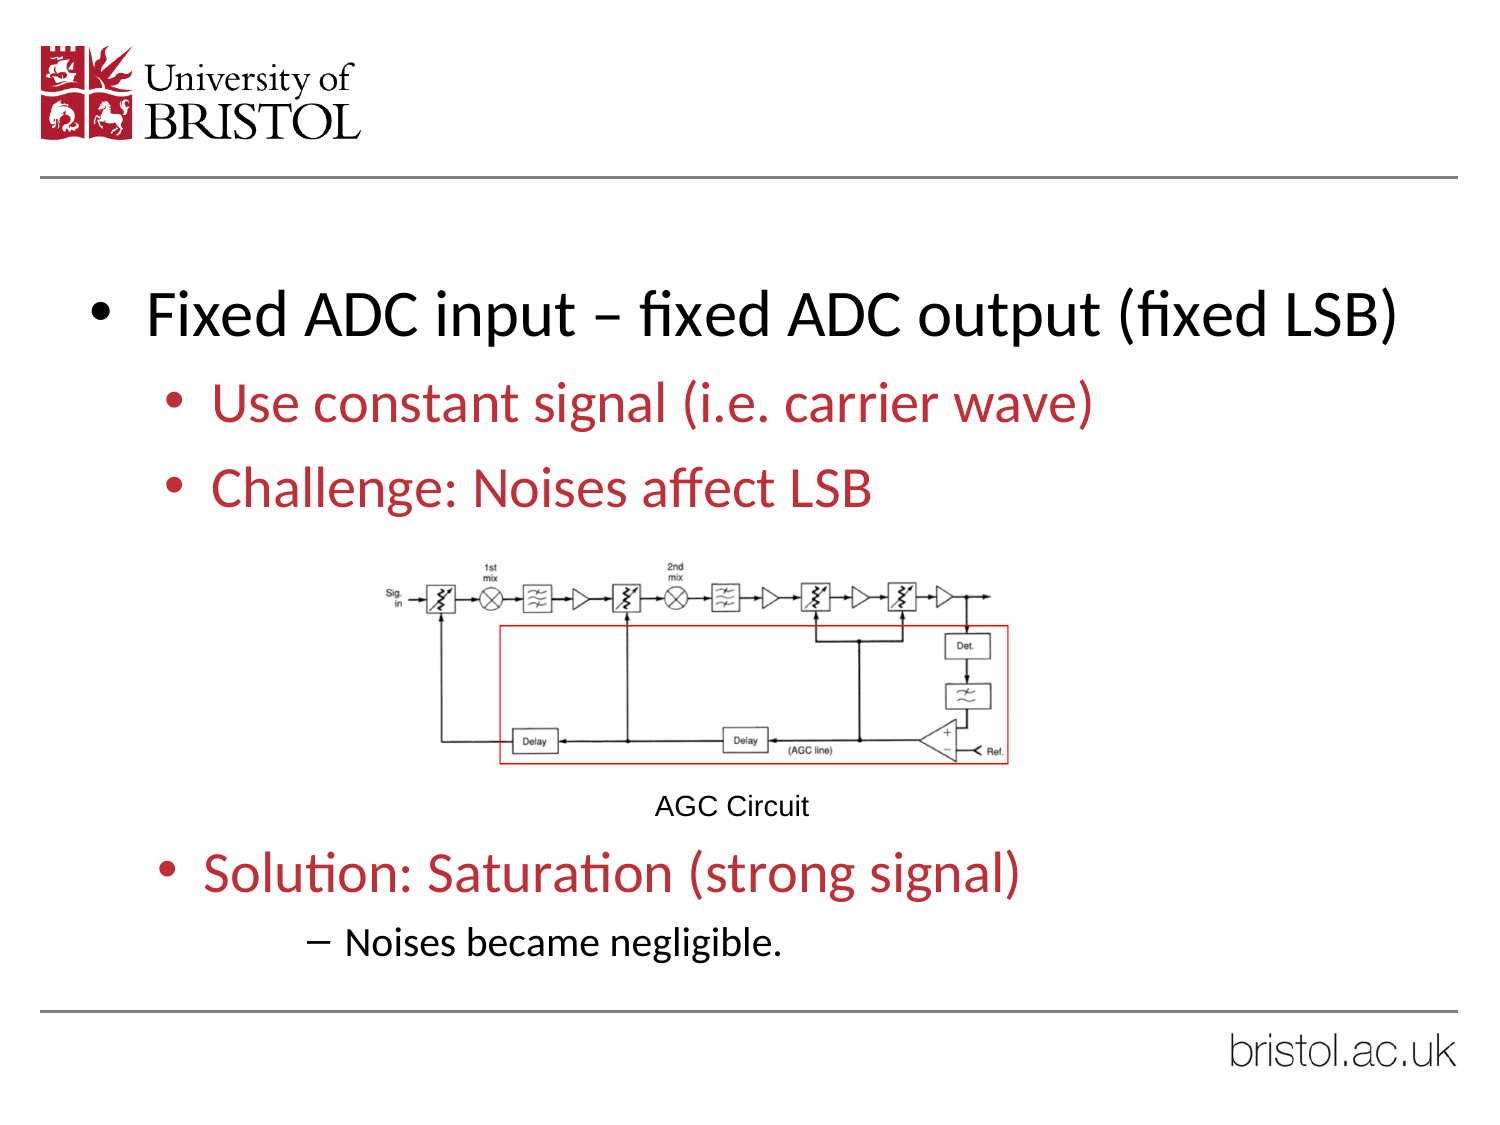

# Fixed ADC input – fixed ADC output (fixed LSB)
Use constant signal (i.e. carrier wave)
Challenge: Noises affect LSB
AGC Circuit
Solution: Saturation (strong signal)
Noises became negligible.